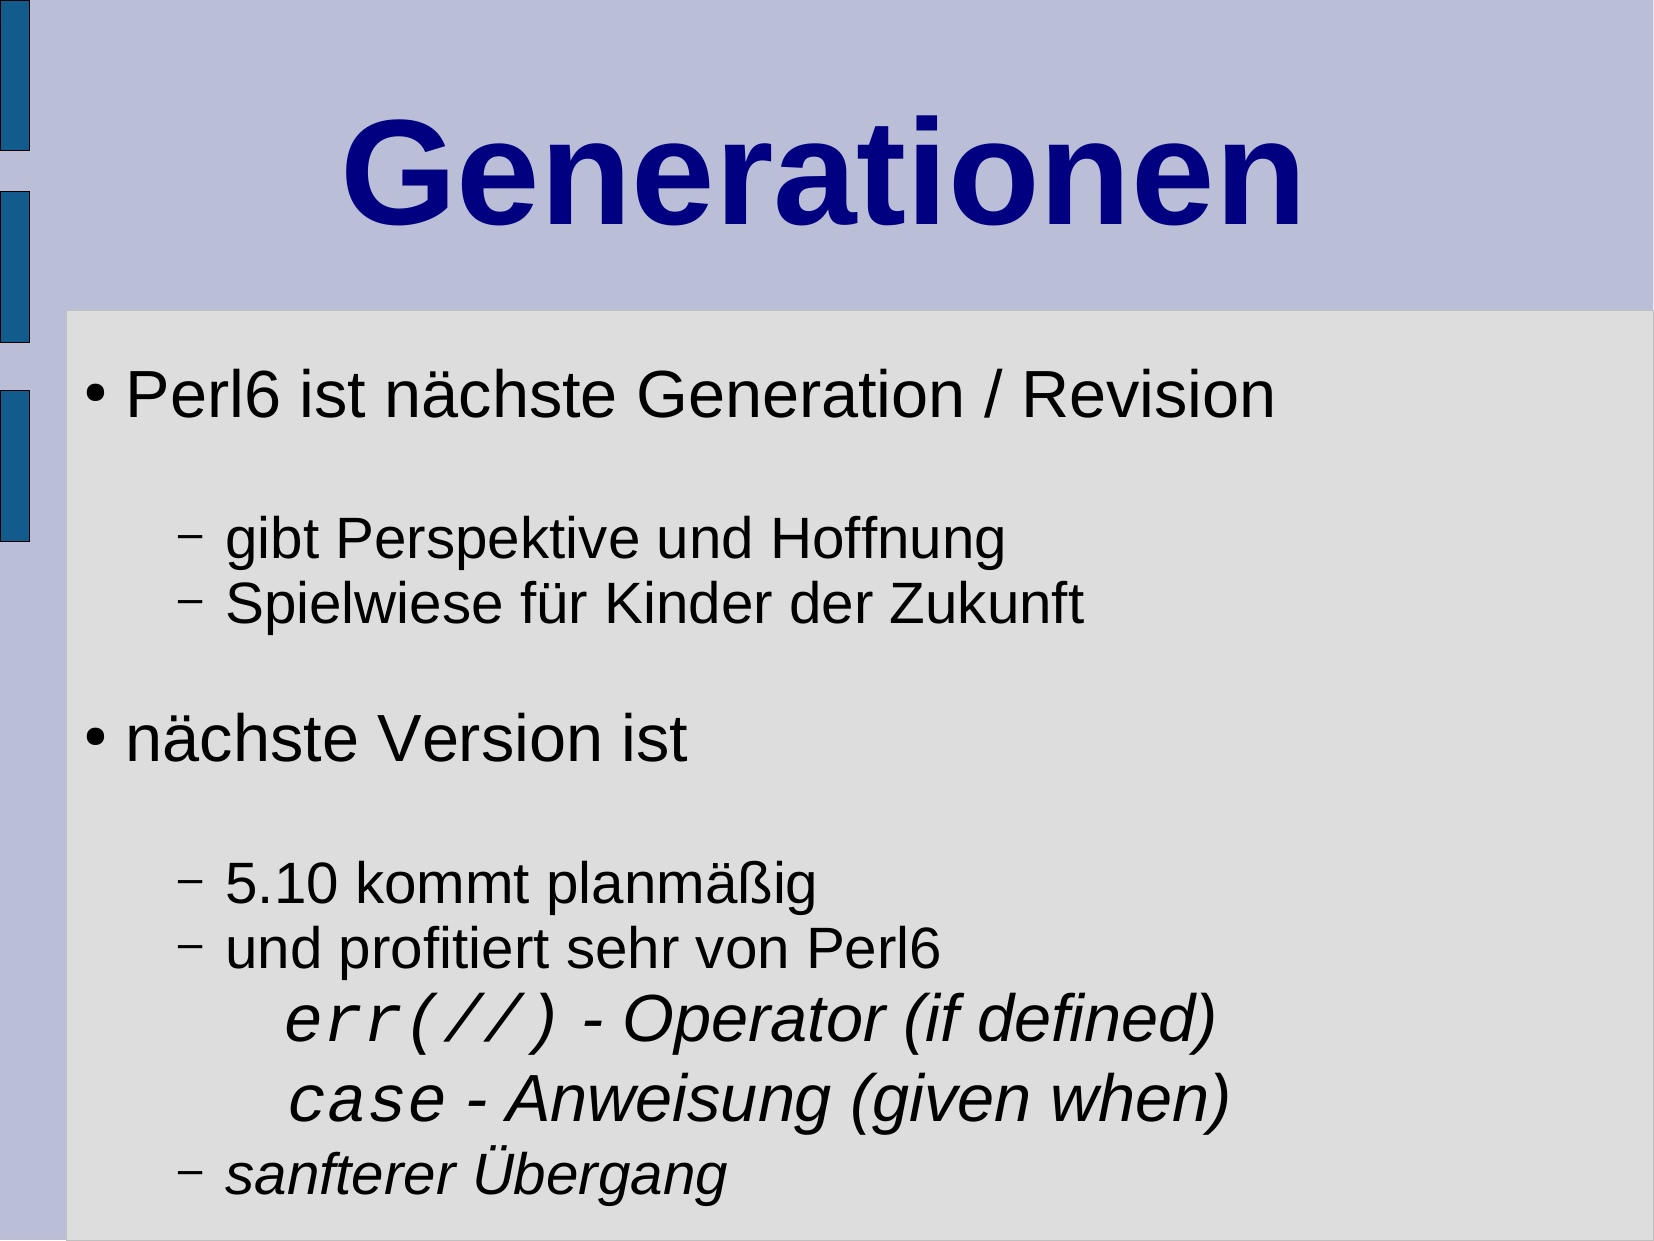

# Generationen
 Perl6 ist nächste Generation / Revision
gibt Perspektive und Hoffnung
Spielwiese für Kinder der Zukunft
 nächste Version ist
5.10 kommt planmäßig
und profitiert sehr von Perl6
 err(//) - Operator (if defined)
 case - Anweisung (given when)
sanfterer Übergang